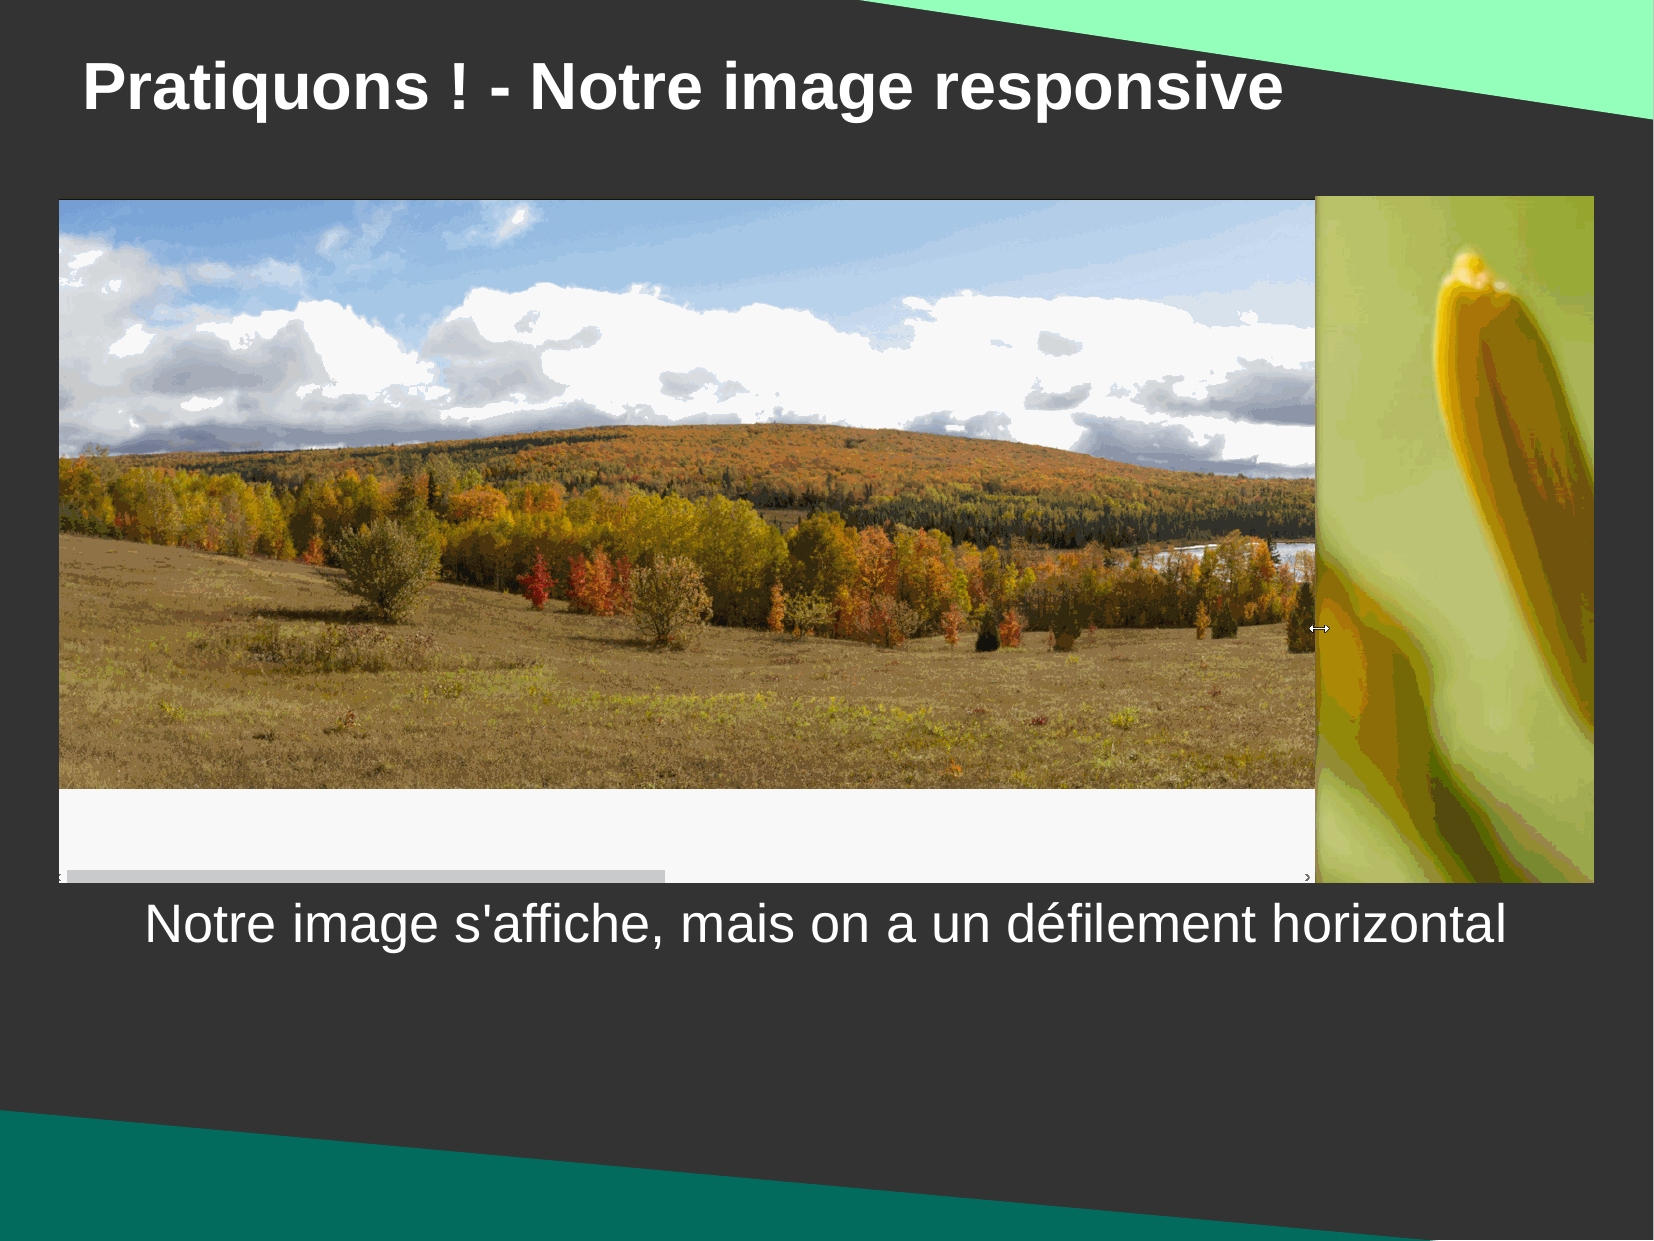

# Pratiquons ! - Notre image responsive
Notre image s'affiche, mais on a un défilement horizontal